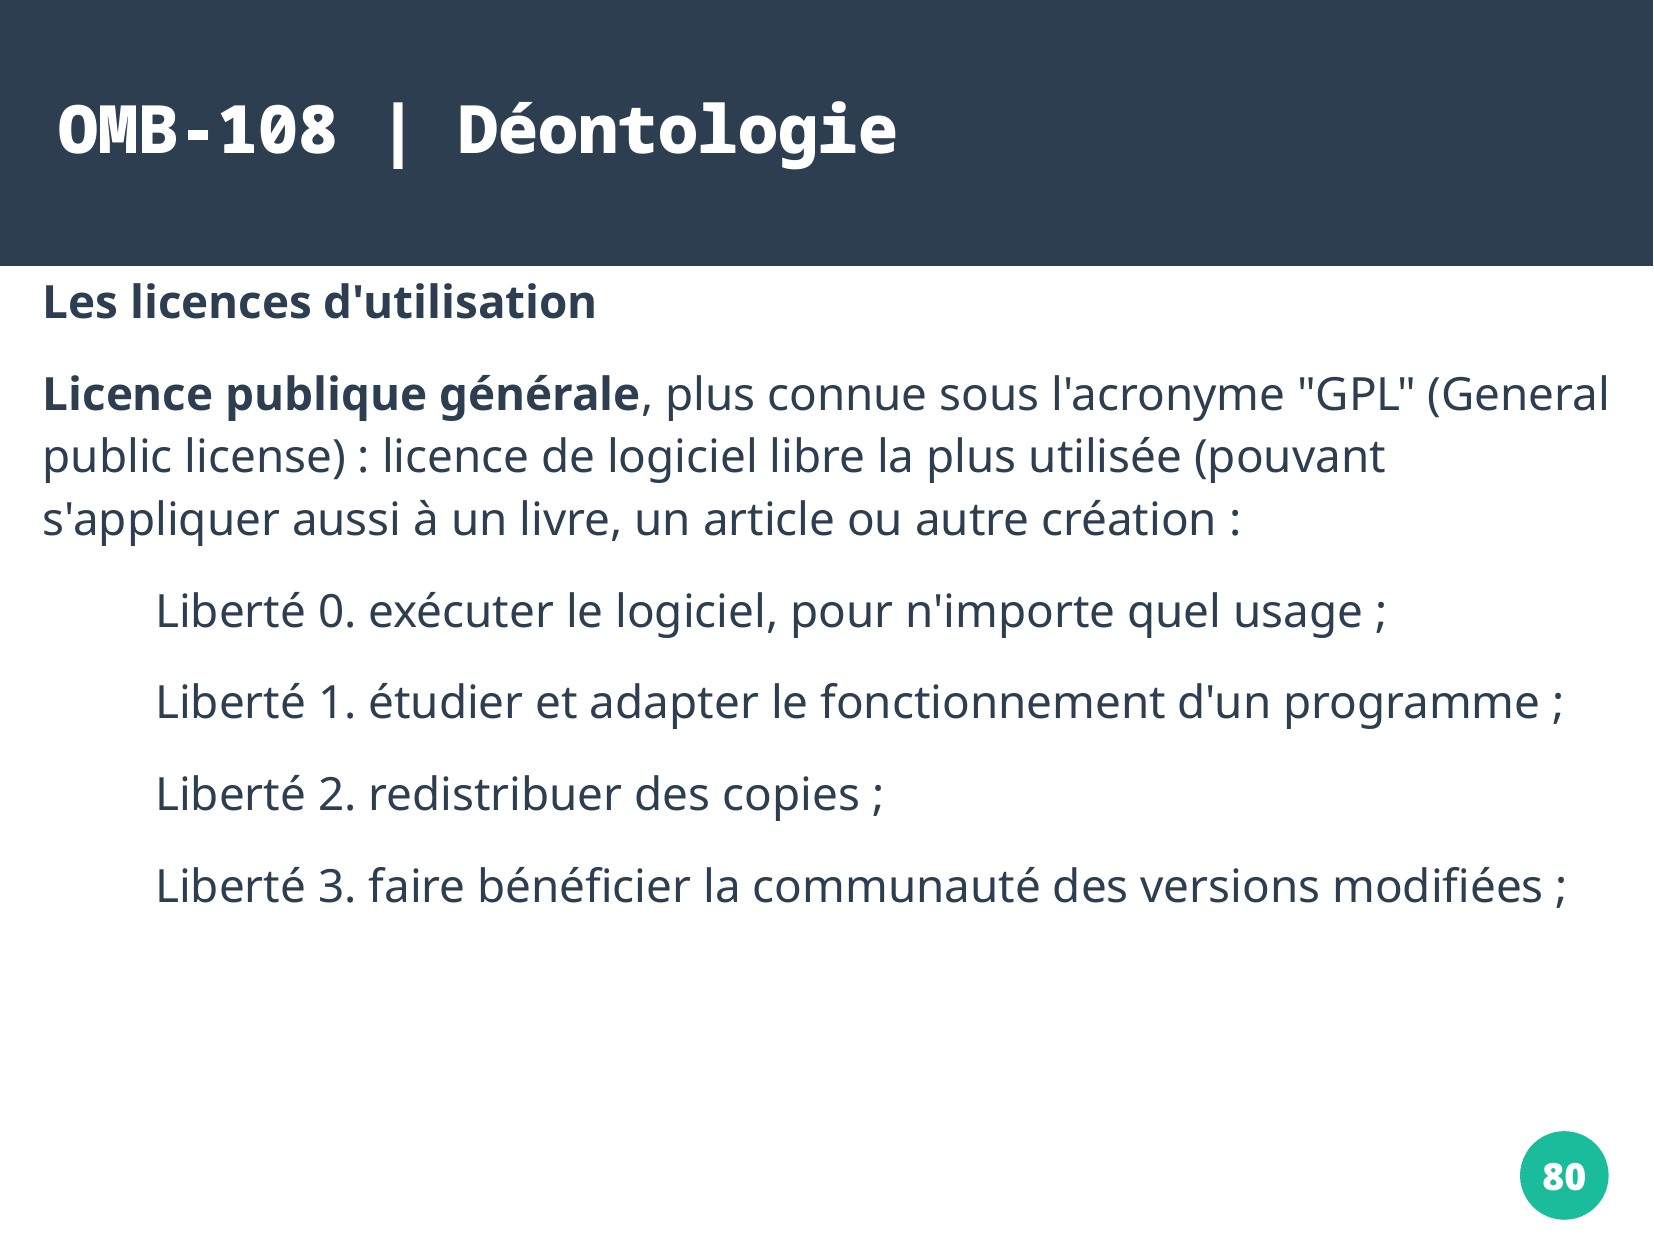

# OMB-108 | Déontologie
Les licences d'utilisation
Licence publique générale, plus connue sous l'acronyme "GPL" (General public license) : licence de logiciel libre la plus utilisée (pouvant s'appliquer aussi à un livre, un article ou autre création :
Liberté 0. exécuter le logiciel, pour n'importe quel usage ;
Liberté 1. étudier et adapter le fonctionnement d'un programme ;
Liberté 2. redistribuer des copies ;
Liberté 3. faire bénéficier la communauté des versions modifiées ;
80